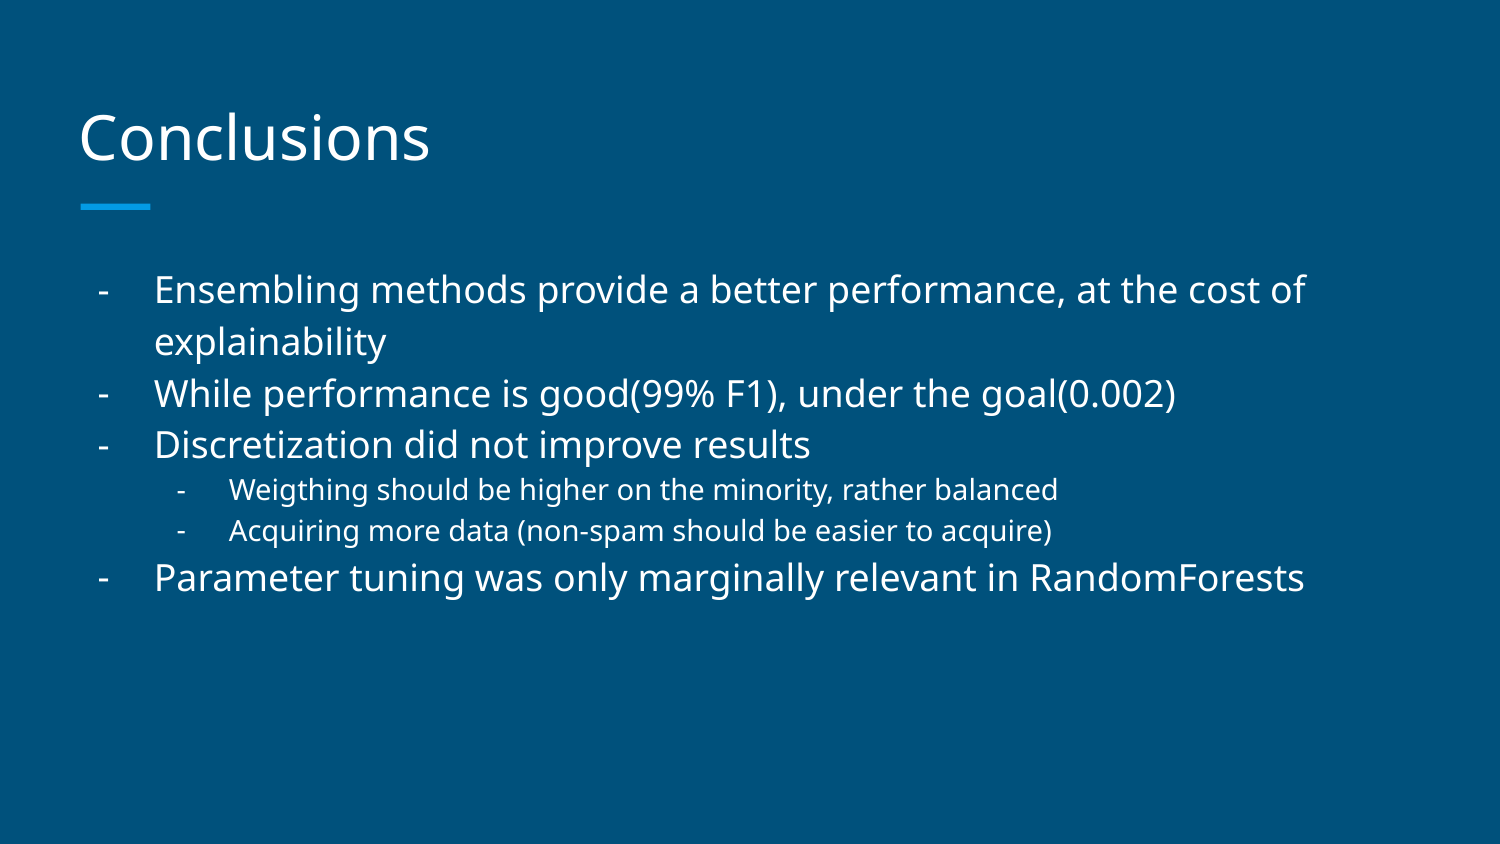

# Conclusions
Ensembling methods provide a better performance, at the cost of explainability
While performance is good(99% F1), under the goal(0.002)
Discretization did not improve results
Weigthing should be higher on the minority, rather balanced
Acquiring more data (non-spam should be easier to acquire)
Parameter tuning was only marginally relevant in RandomForests